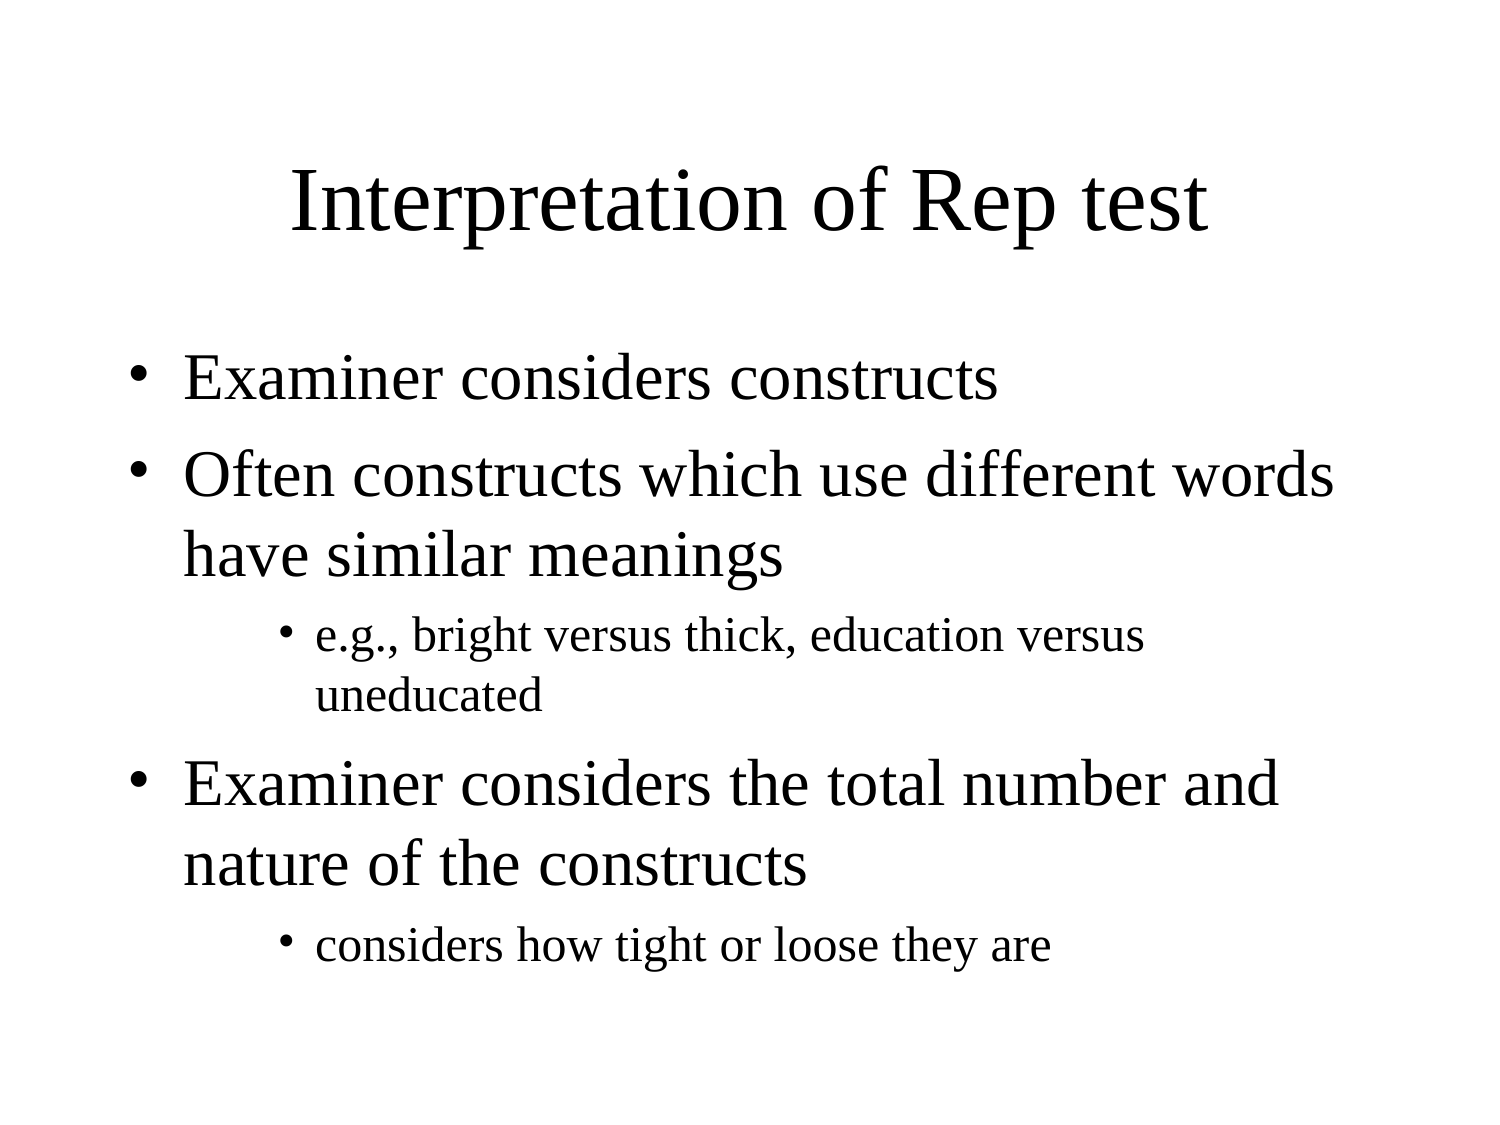

# Interpretation of Rep test
Examiner considers constructs
Often constructs which use different words have similar meanings
e.g., bright versus thick, education versus uneducated
Examiner considers the total number and nature of the constructs
considers how tight or loose they are